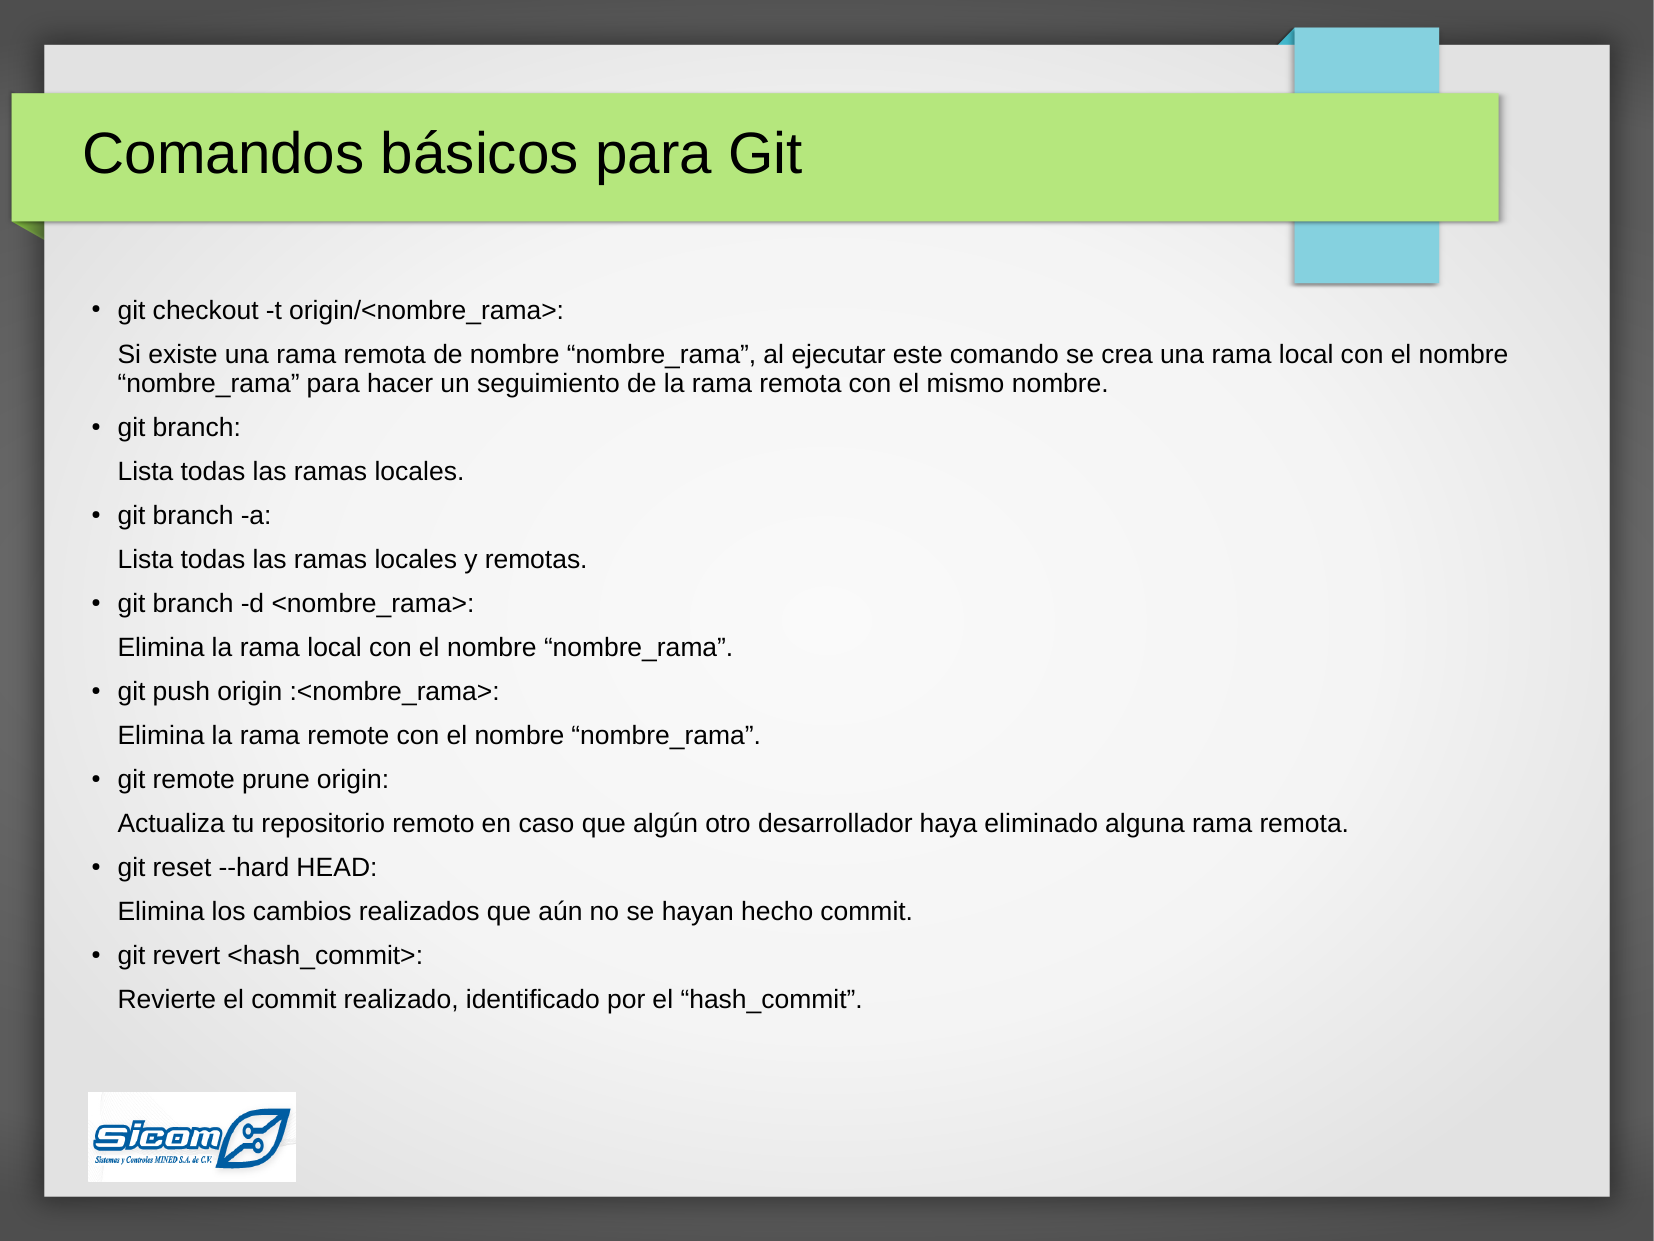

# Comandos básicos para Git
git checkout -t origin/<nombre_rama>:
Si existe una rama remota de nombre “nombre_rama”, al ejecutar este comando se crea una rama local con el nombre “nombre_rama” para hacer un seguimiento de la rama remota con el mismo nombre.
git branch:
Lista todas las ramas locales.
git branch -a:
Lista todas las ramas locales y remotas.
git branch -d <nombre_rama>:
Elimina la rama local con el nombre “nombre_rama”.
git push origin :<nombre_rama>:
Elimina la rama remote con el nombre “nombre_rama”.
git remote prune origin:
Actualiza tu repositorio remoto en caso que algún otro desarrollador haya eliminado alguna rama remota.
git reset --hard HEAD:
Elimina los cambios realizados que aún no se hayan hecho commit.
git revert <hash_commit>:
Revierte el commit realizado, identificado por el “hash_commit”.